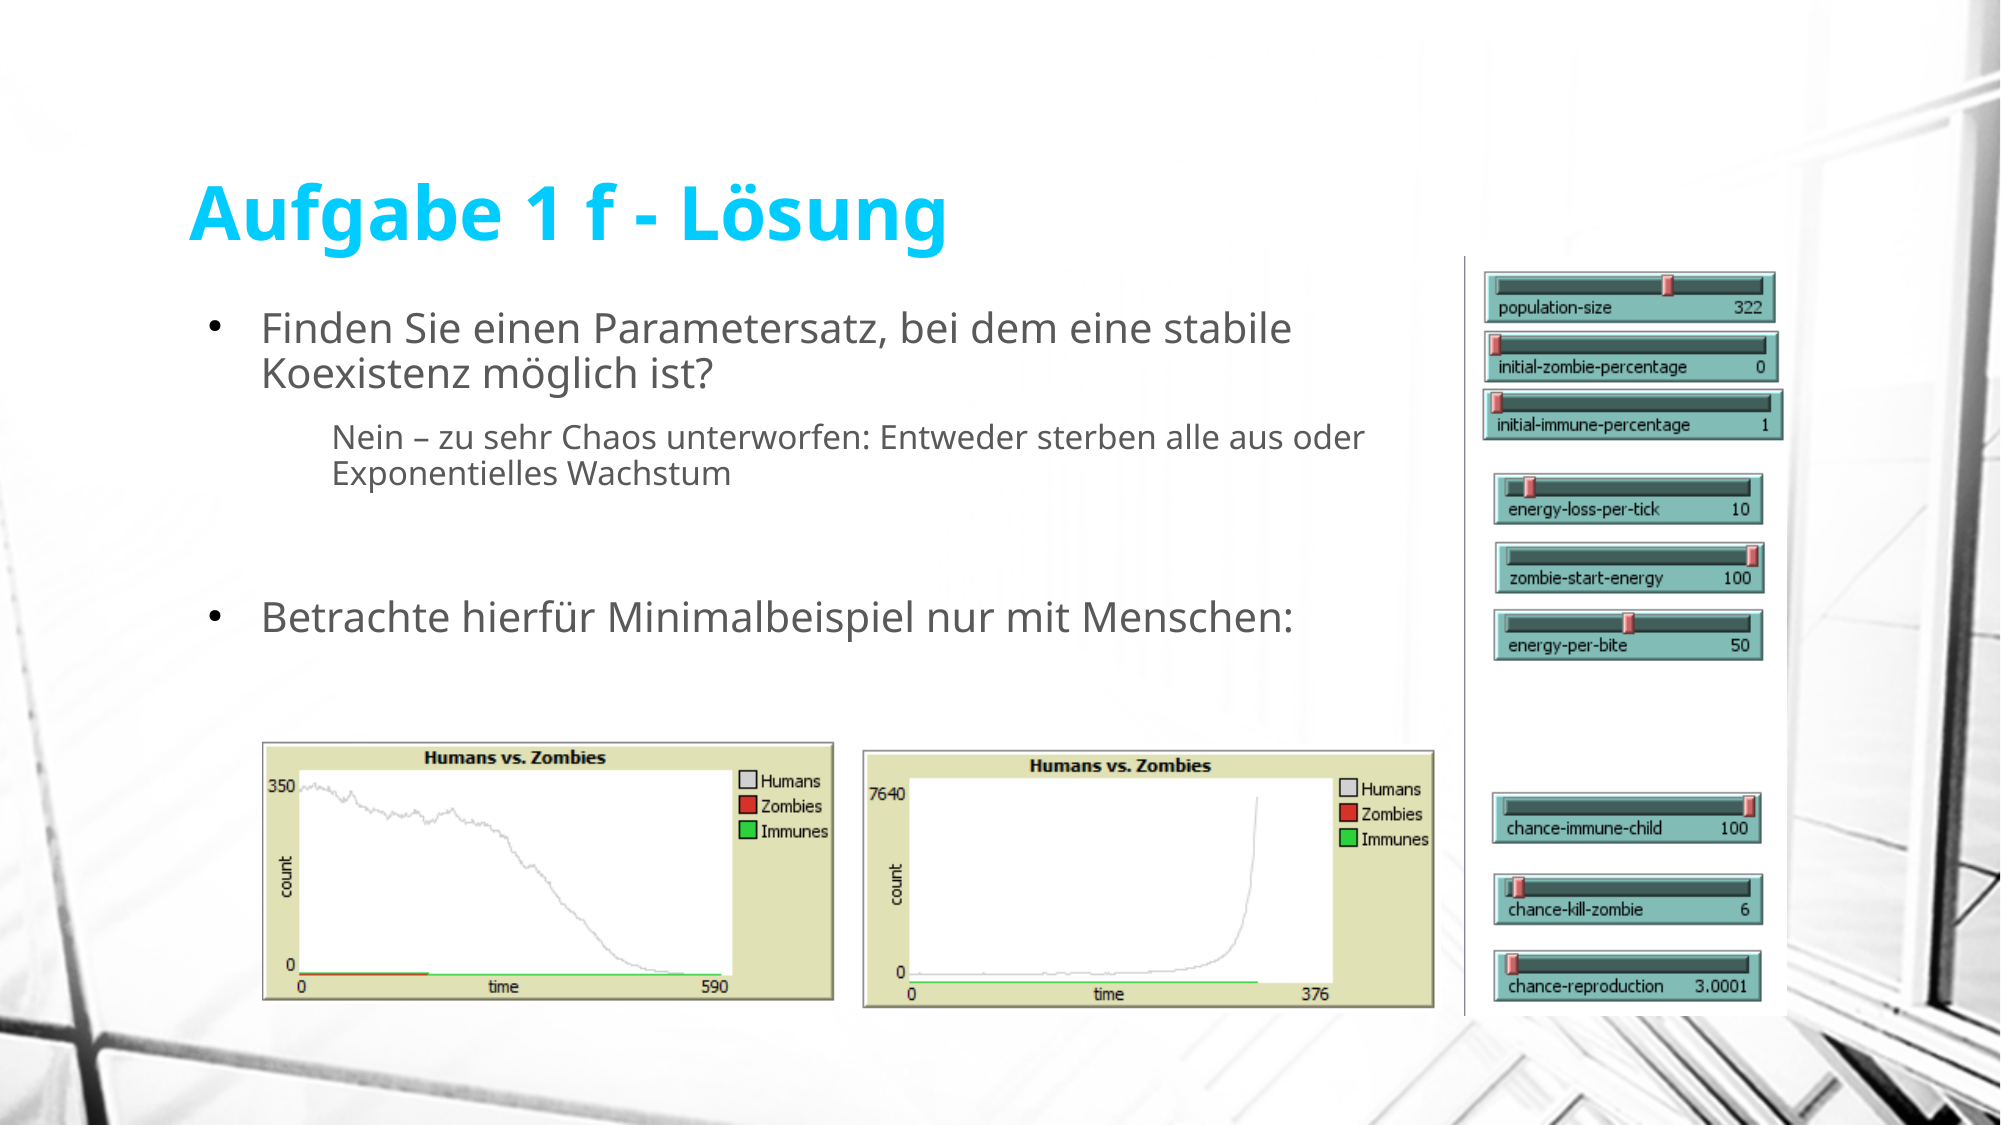

# Aufgabe 1 f - Lösung
Finden Sie einen Parametersatz, bei dem eine stabile Koexistenz möglich ist?
Nein – zu sehr Chaos unterworfen: Entweder sterben alle aus oder Exponentielles Wachstum
Betrachte hierfür Minimalbeispiel nur mit Menschen: